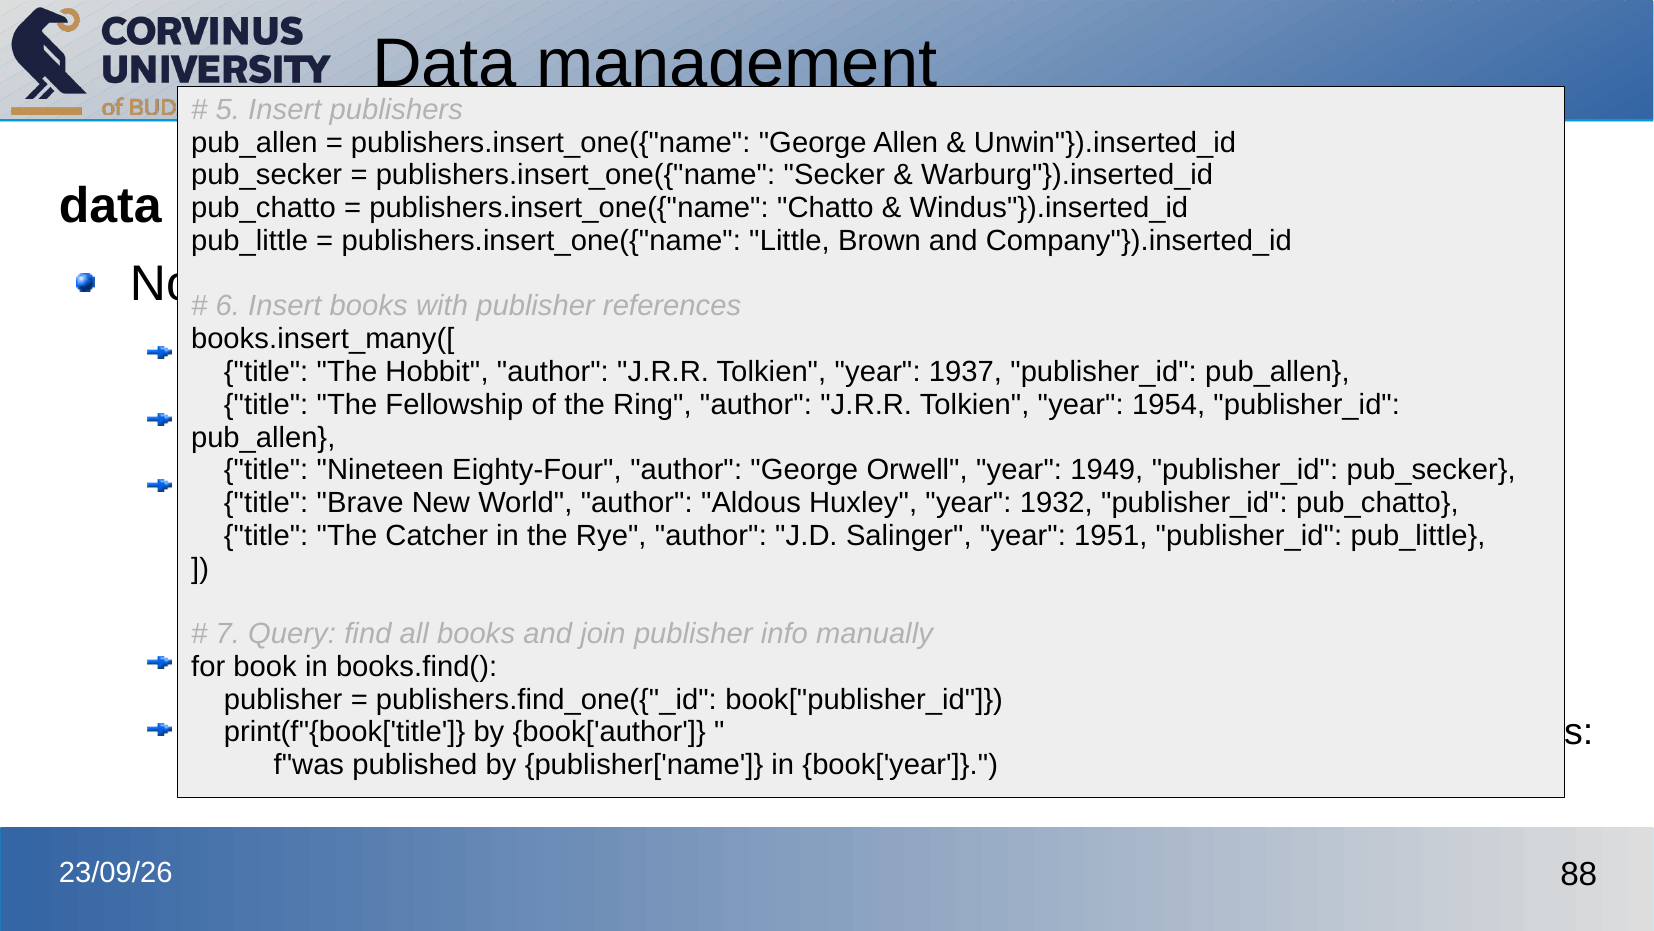

# Data management
# 5. Insert publishers
pub_allen = publishers.insert_one({"name": "George Allen & Unwin"}).inserted_id
pub_secker = publishers.insert_one({"name": "Secker & Warburg"}).inserted_id
pub_chatto = publishers.insert_one({"name": "Chatto & Windus"}).inserted_id
pub_little = publishers.insert_one({"name": "Little, Brown and Company"}).inserted_id
# 6. Insert books with publisher references
books.insert_many([
 {"title": "The Hobbit", "author": "J.R.R. Tolkien", "year": 1937, "publisher_id": pub_allen},
 {"title": "The Fellowship of the Ring", "author": "J.R.R. Tolkien", "year": 1954, "publisher_id": pub_allen},
 {"title": "Nineteen Eighty-Four", "author": "George Orwell", "year": 1949, "publisher_id": pub_secker},
 {"title": "Brave New World", "author": "Aldous Huxley", "year": 1932, "publisher_id": pub_chatto},
 {"title": "The Catcher in the Rye", "author": "J.D. Salinger", "year": 1951, "publisher_id": pub_little},
])
# 7. Query: find all books and join publisher info manually
for book in books.find():
 publisher = publishers.find_one({"_id": book["publisher_id"]})
 print(f"{book['title']} by {book['author']} "
 f"was published by {publisher['name']} in {book['year']}.")
data models:
NoSQL: no SQL → not only SQL
pros: no schemas → flexibility, scalability, treat of unstructured data
cons: storage capacity, performance trade-offs, data chaos
document stores: data are stored as a JSON (string)
query can be a more difficult task
examples: mongoDB, CouchDB
key-value pairs: for fast query (example: RedisDB, DynamoDB)
graph databases: concentrate on relations (nodes and edges) (Examples: Neo4j, Amazon Neptune, ArangoDB)